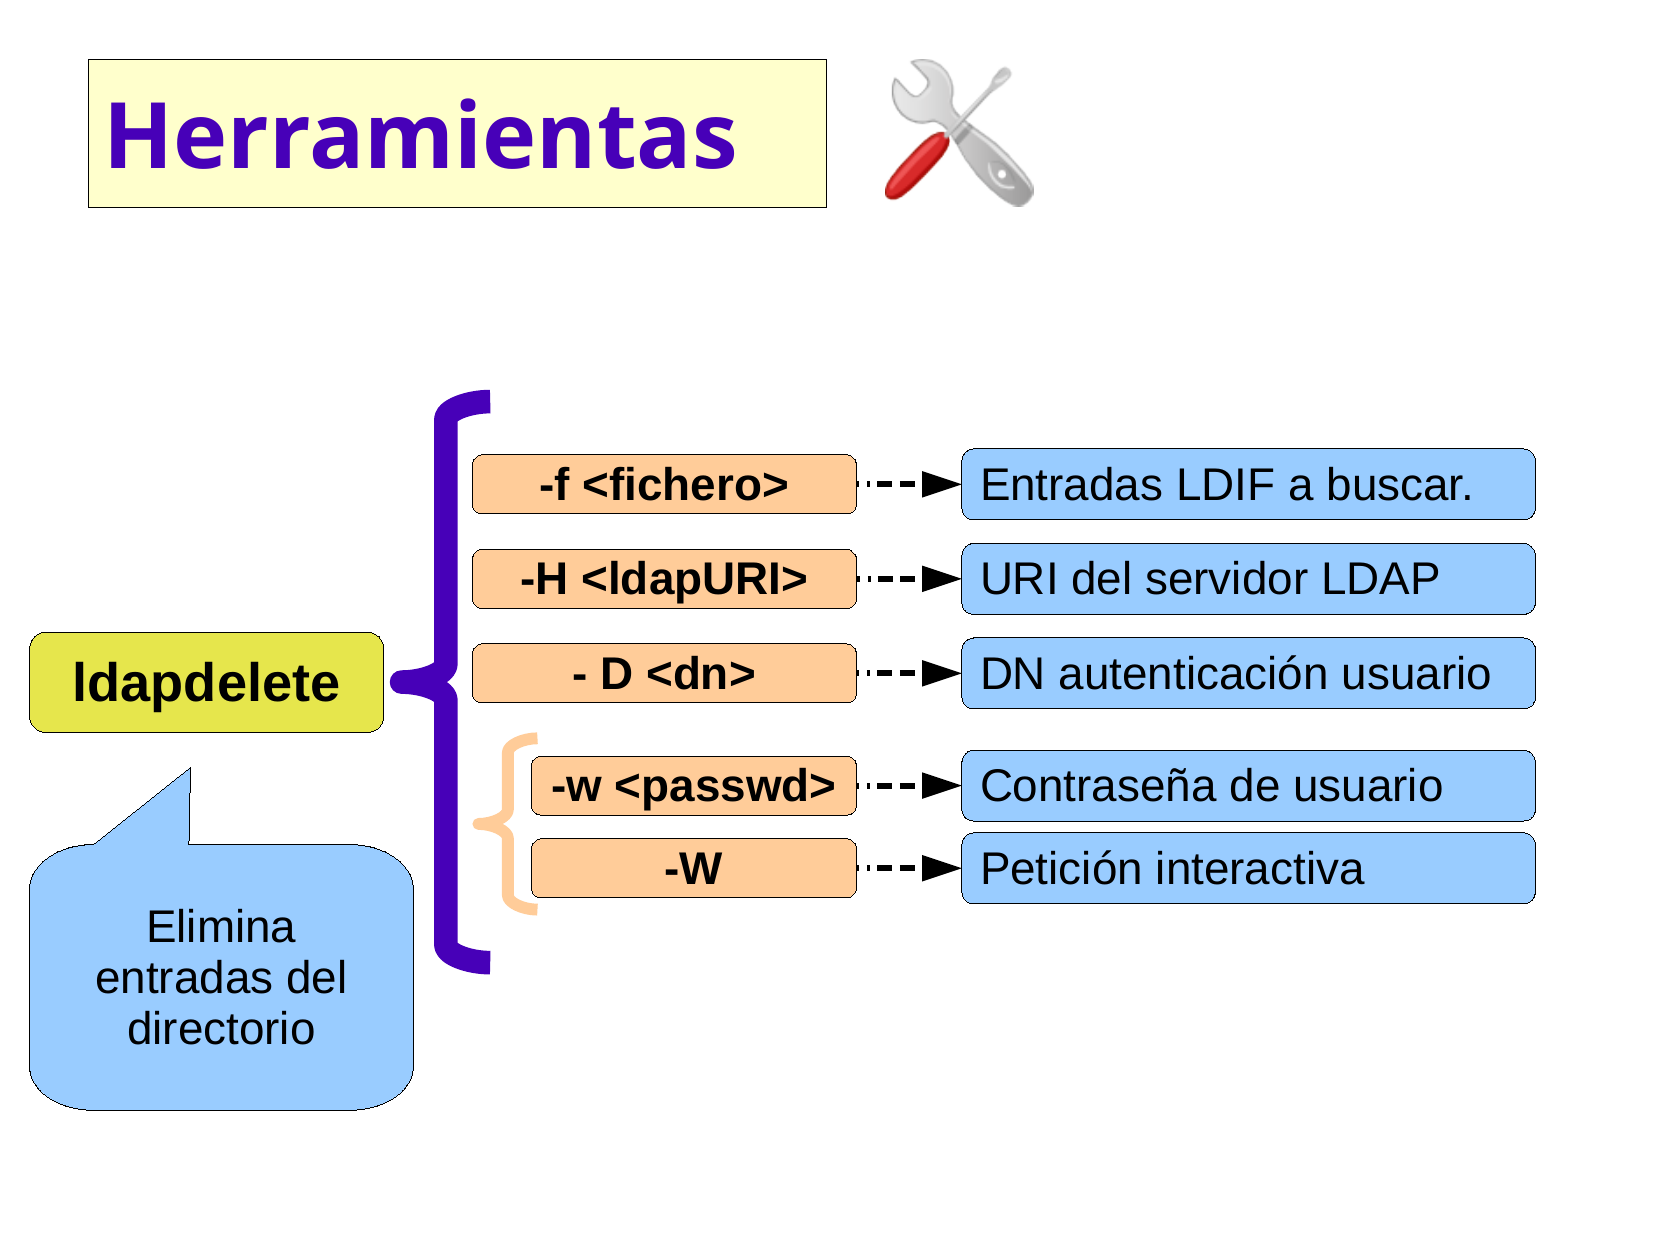

Herramientas
Entradas LDIF a buscar.
-f <fichero>
URI del servidor LDAP
-H <ldapURI>
ldapdelete
DN autenticación usuario
- D <dn>
-w <passwd>
-W
Contraseña de usuario
Petición interactiva
Elimina entradas del directorio